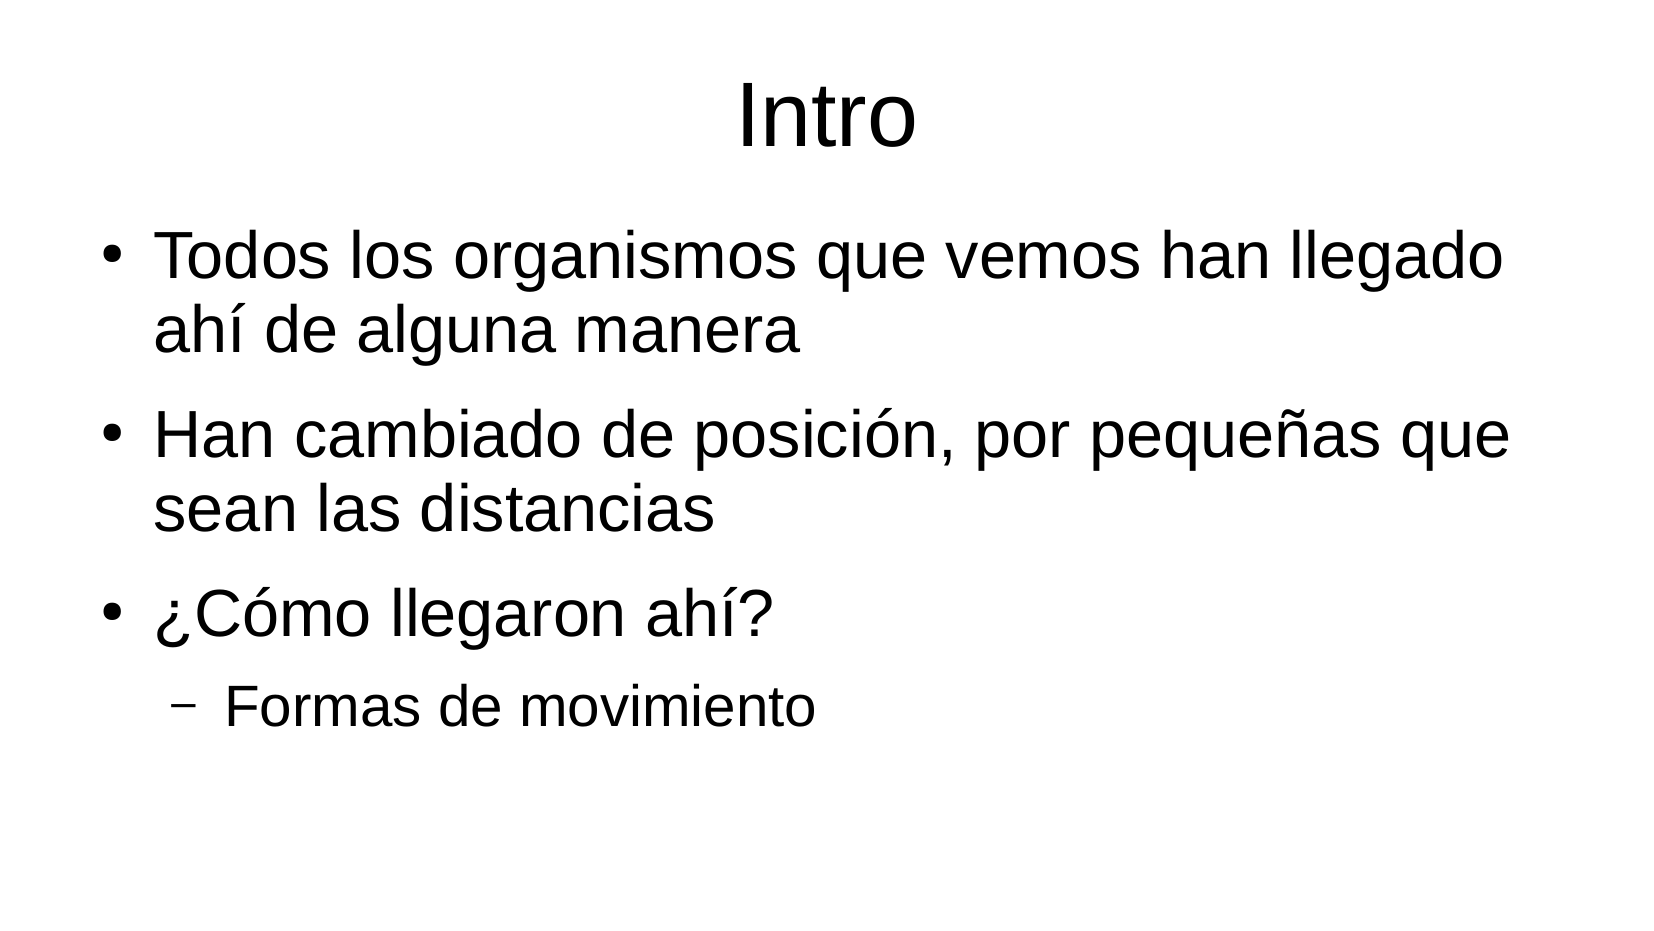

# Intro
Todos los organismos que vemos han llegado ahí de alguna manera
Han cambiado de posición, por pequeñas que sean las distancias
¿Cómo llegaron ahí?
Formas de movimiento